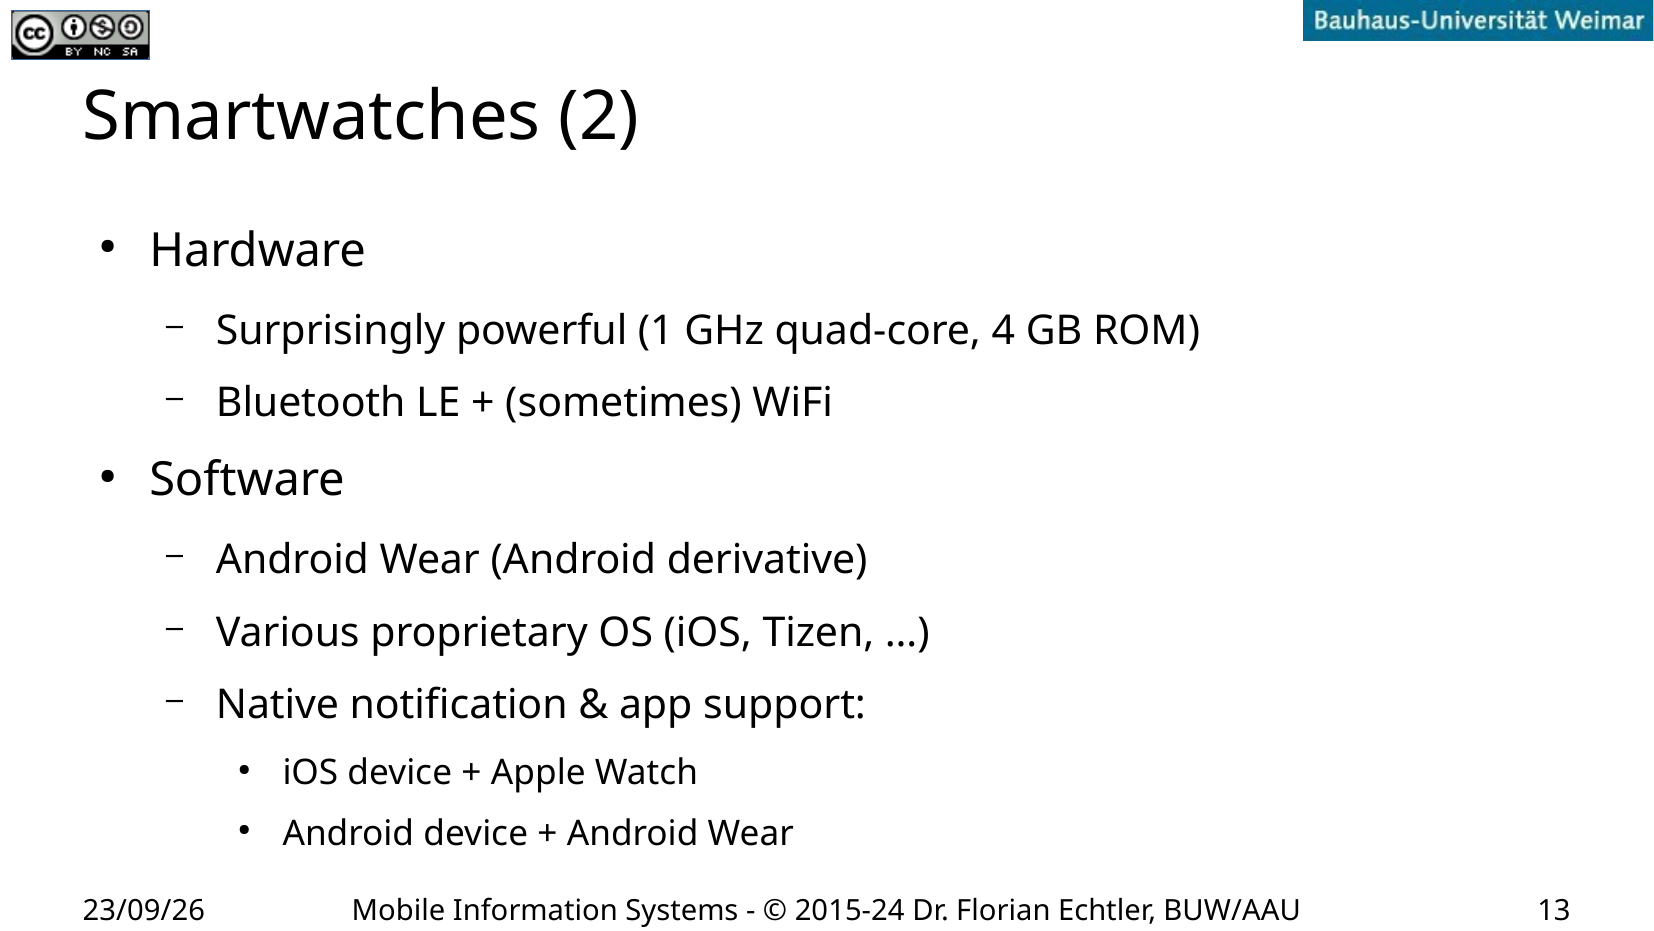

# Smartwatches (2)
Hardware
Surprisingly powerful (1 GHz quad-core, 4 GB ROM)
Bluetooth LE + (sometimes) WiFi
Software
Android Wear (Android derivative)
Various proprietary OS (iOS, Tizen, …)
Native notification & app support:
iOS device + Apple Watch
Android device + Android Wear
Mobile Information Systems - © 2015-24 Dr. Florian Echtler, BUW/AAU
13